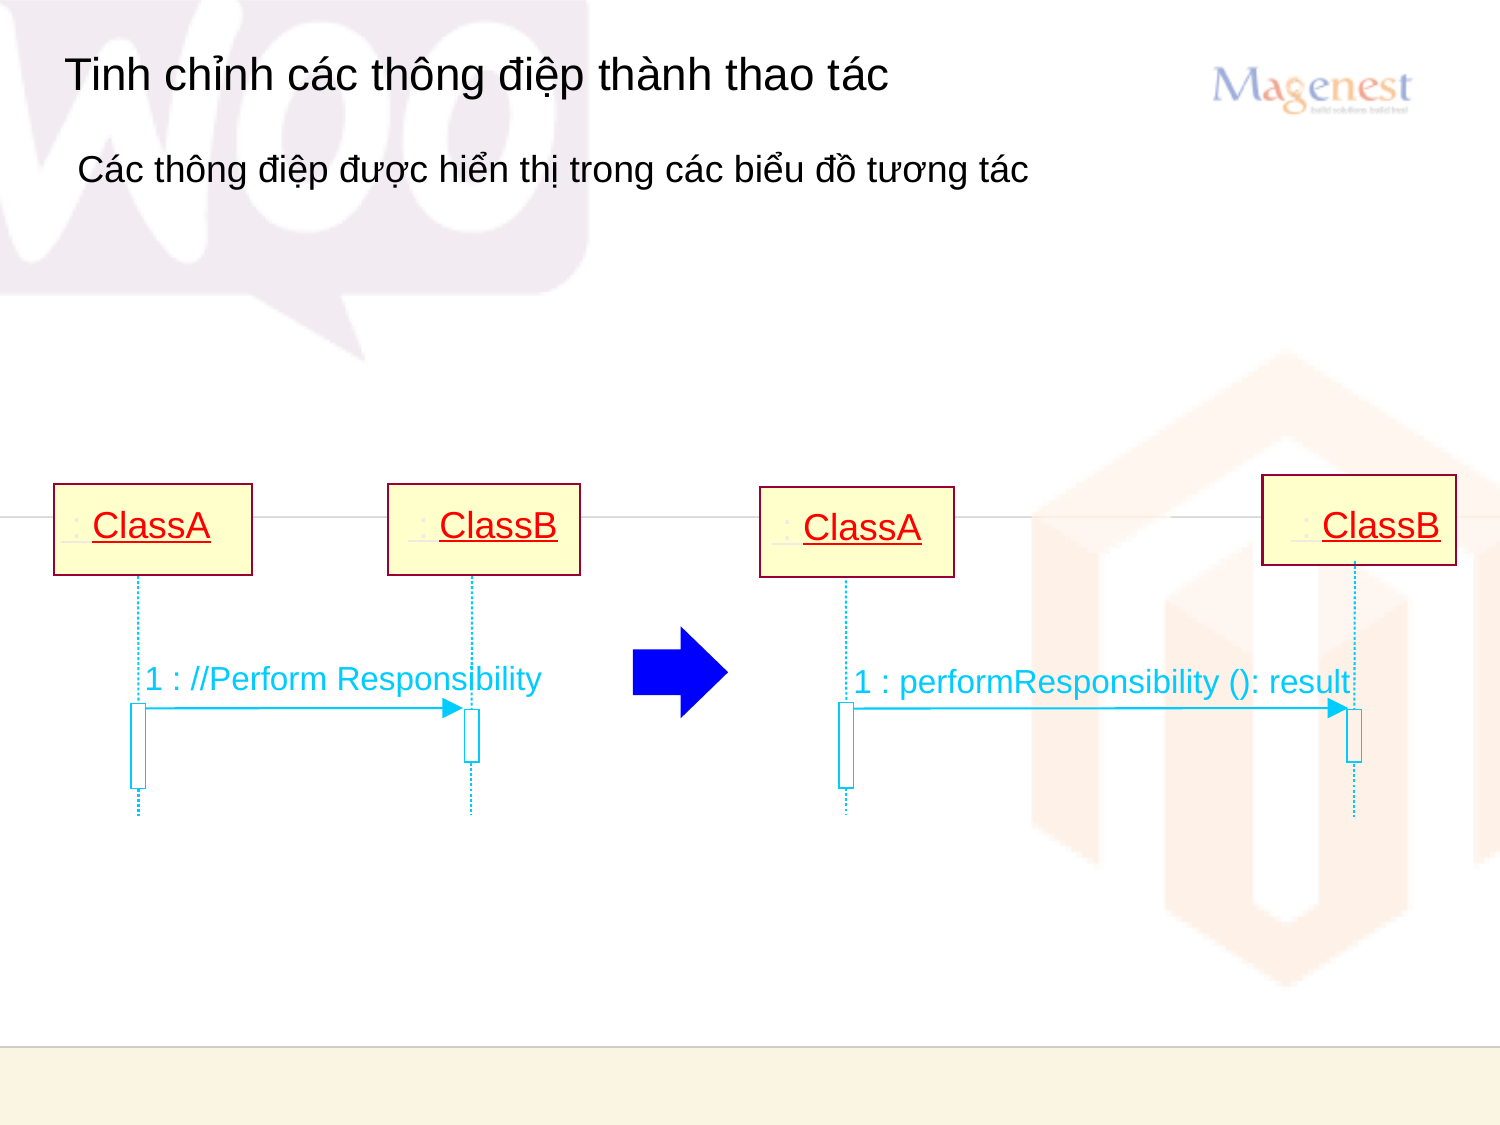

Tinh chỉnh các thông điệp thành thao tác
Các thông điệp được hiển thị trong các biểu đồ tương tác
 : ClassB
 : ClassB
 : ClassA
 : ClassA
1 : //Perform Responsibility
1 : performResponsibility (): result